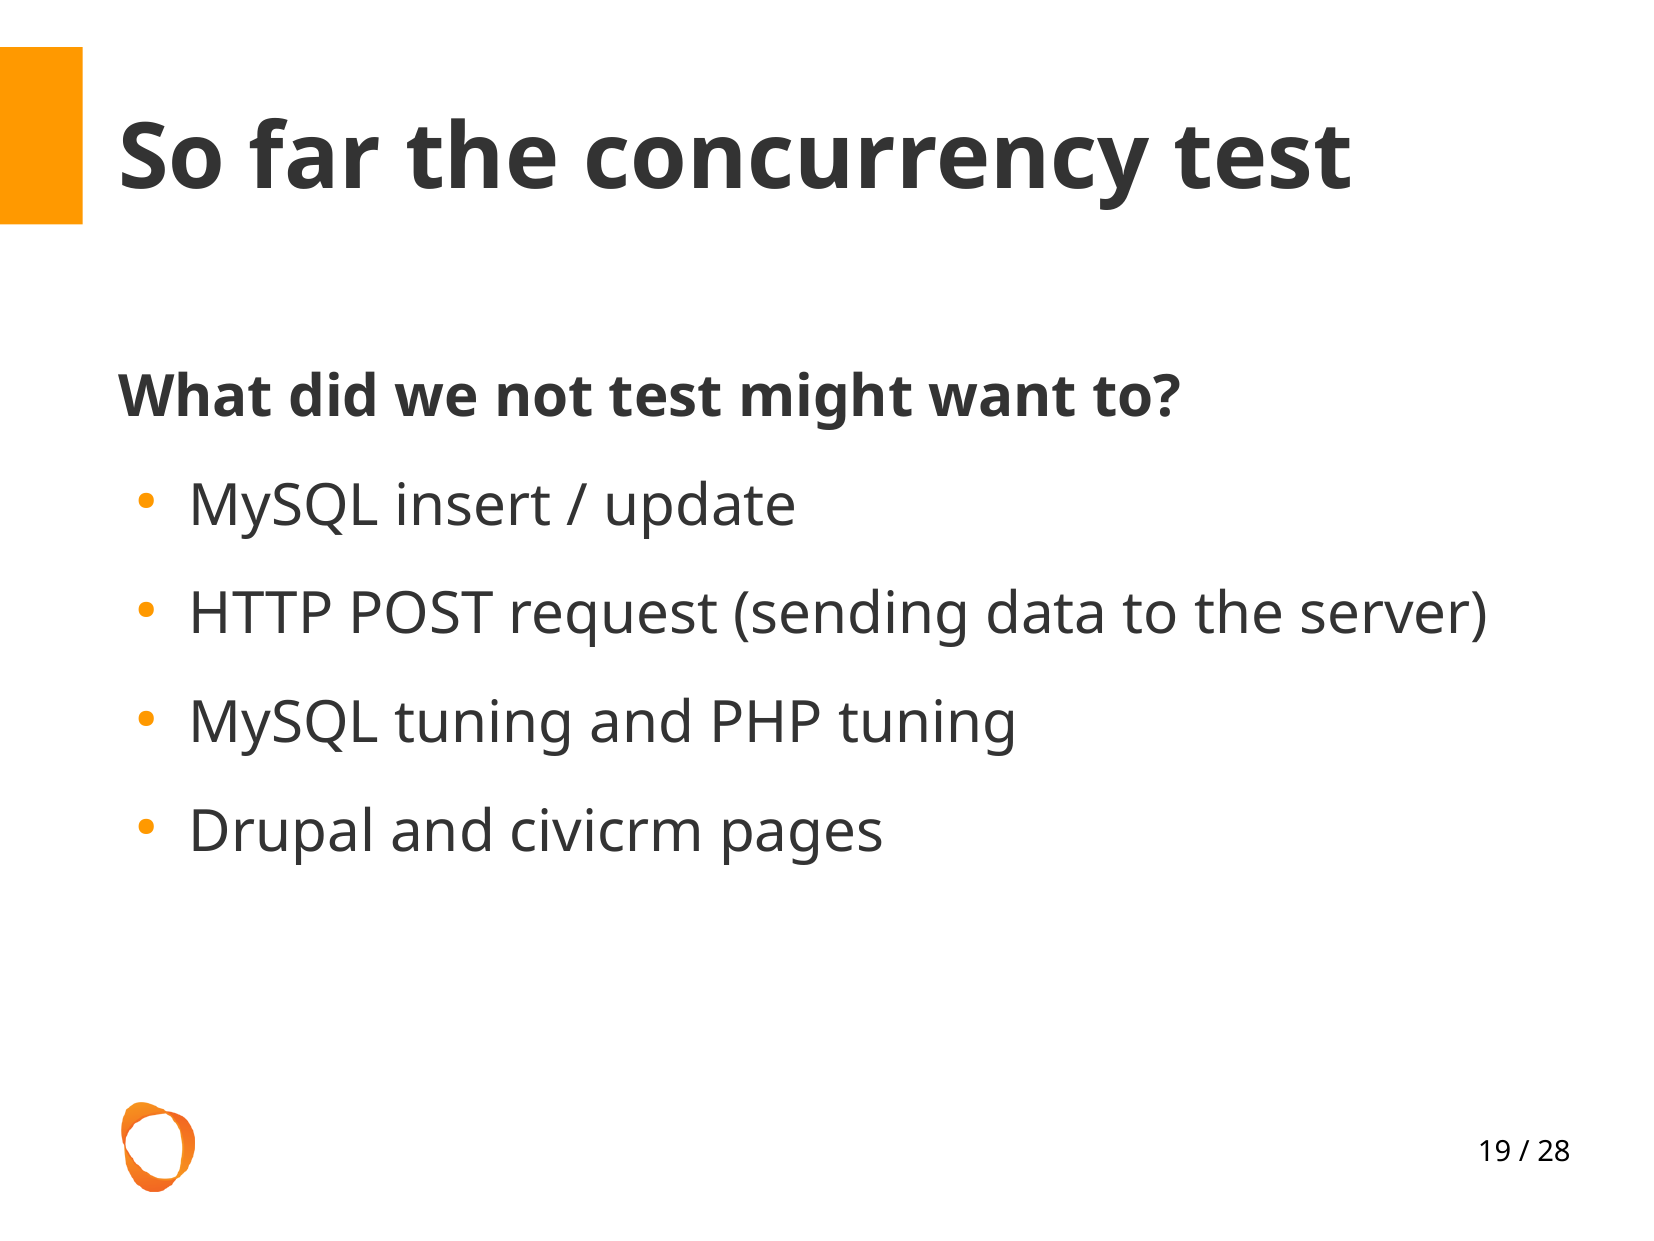

# So far the concurrency test
What did we not test might want to?
MySQL insert / update
HTTP POST request (sending data to the server)
MySQL tuning and PHP tuning
Drupal and civicrm pages
19